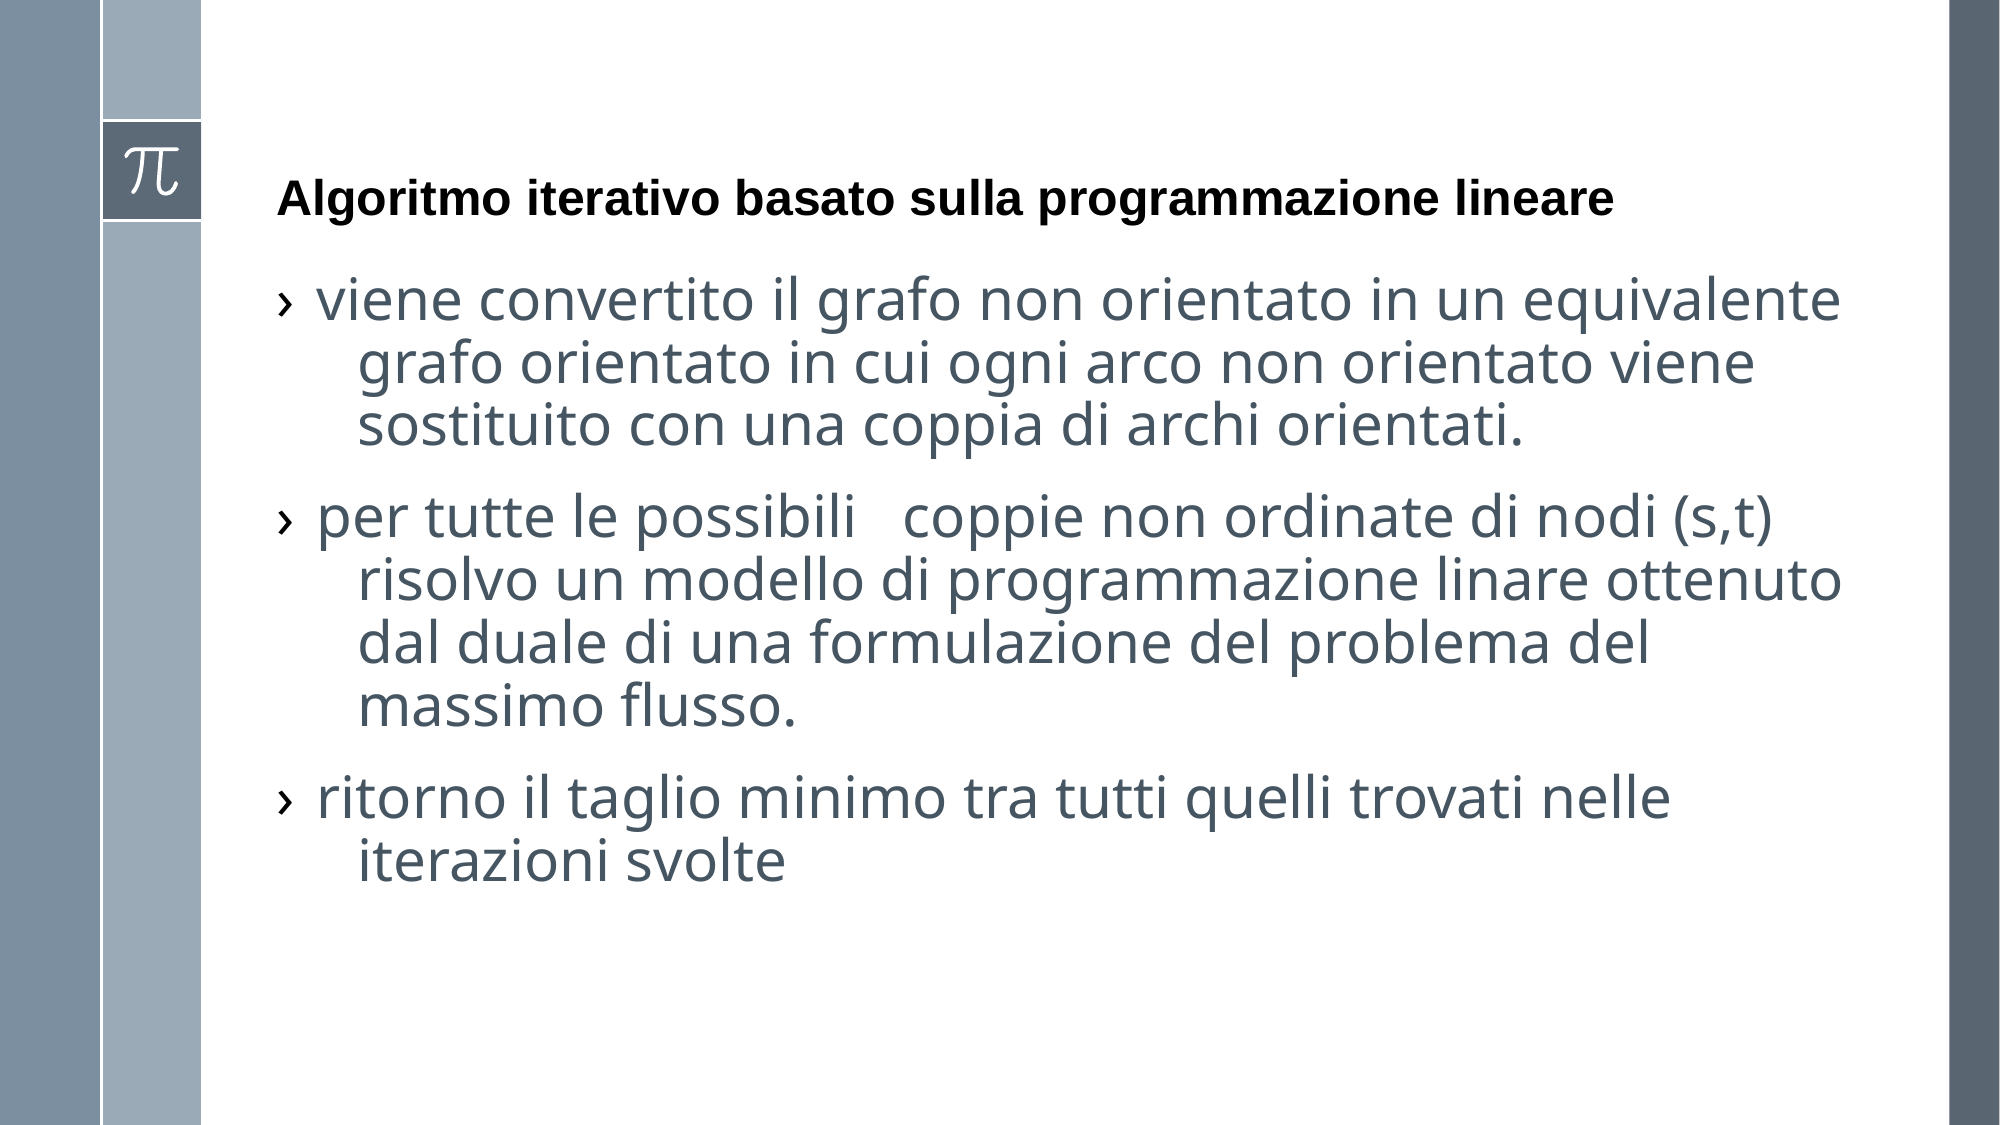

# Algoritmo iterativo basato sulla programmazione lineare
viene convertito il grafo non orientato in un equivalente grafo orientato in cui ogni arco non orientato viene sostituito con una coppia di archi orientati.
per tutte le possibili coppie non ordinate di nodi (s,t) risolvo un modello di programmazione linare ottenuto dal duale di una formulazione del problema del massimo flusso.
ritorno il taglio minimo tra tutti quelli trovati nelle iterazioni svolte